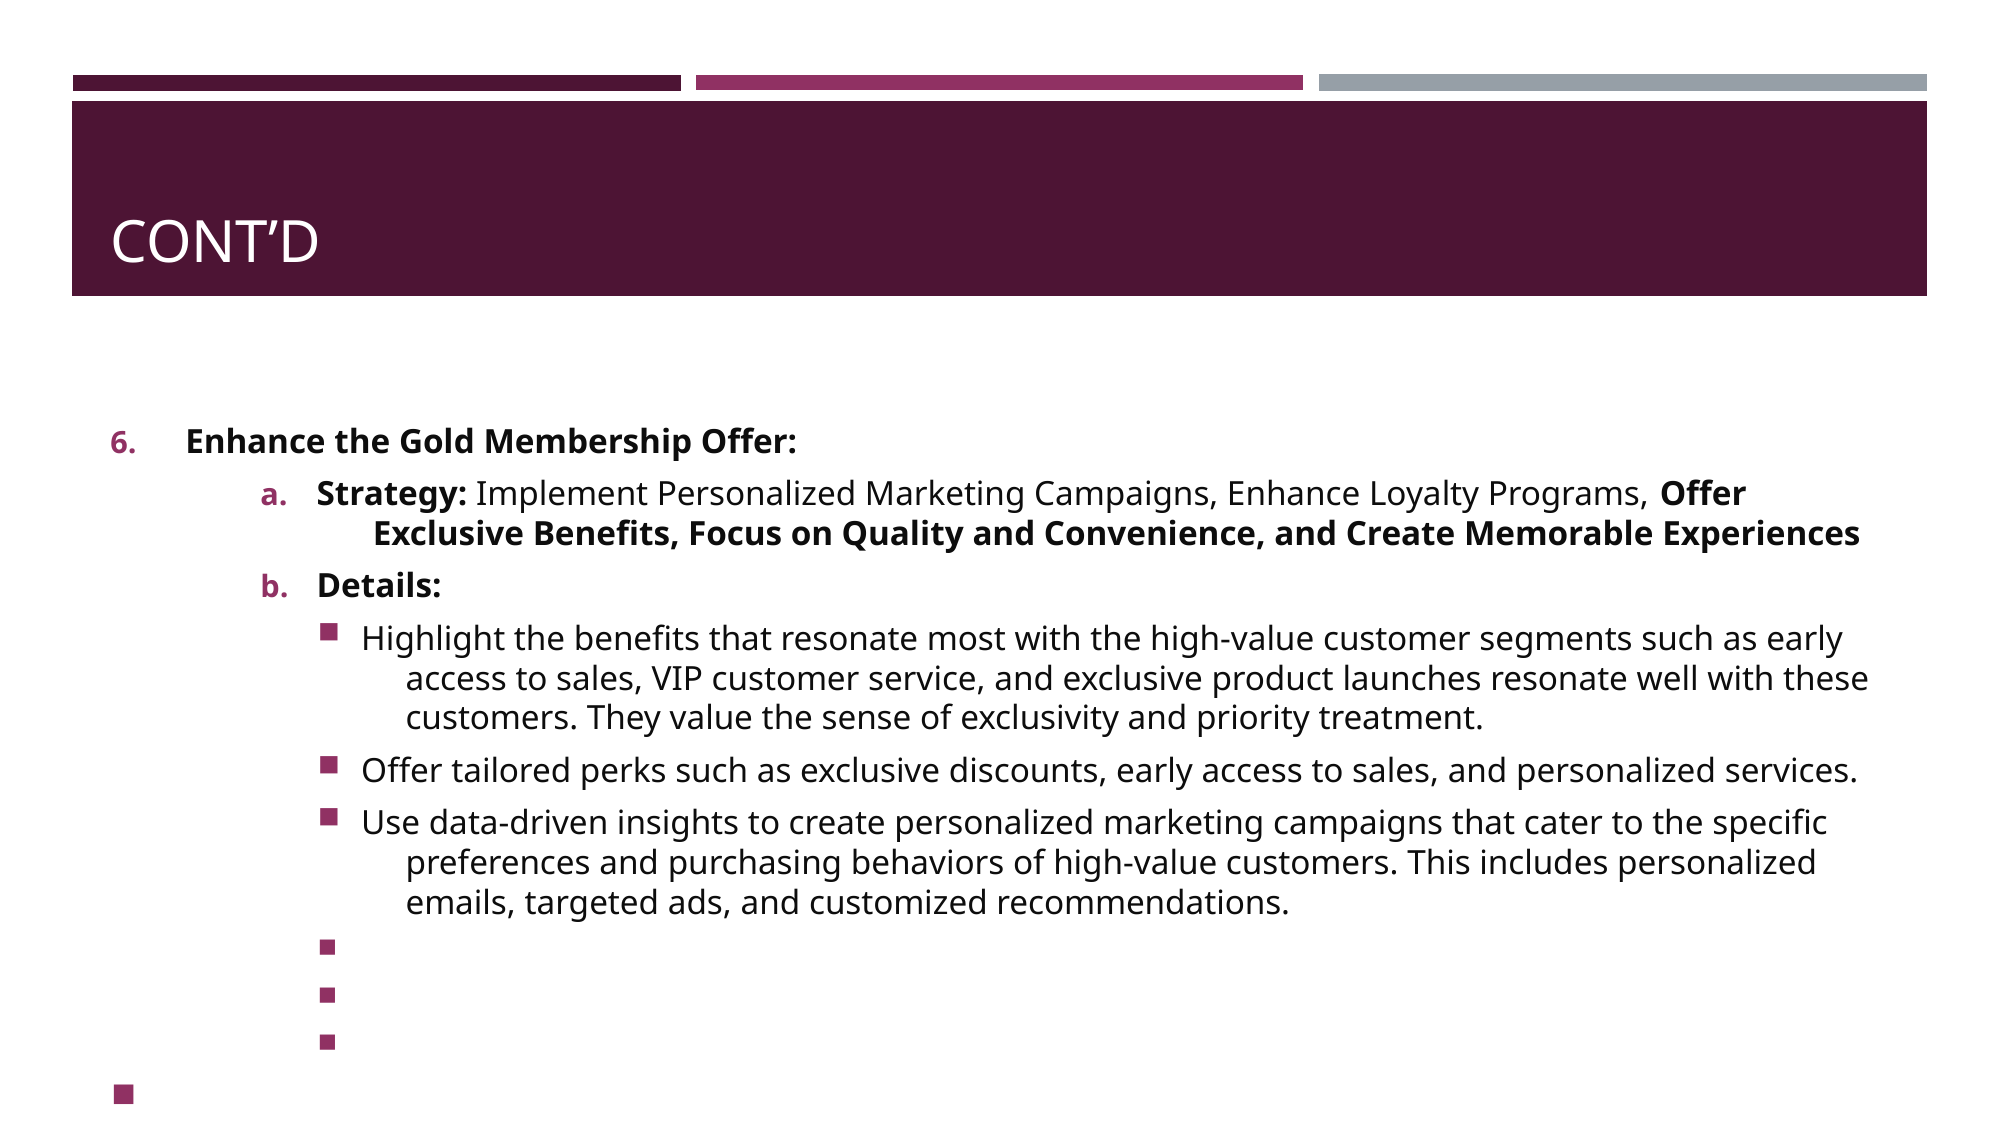

# CONT’D
Enhance the Gold Membership Offer:
Strategy: Implement Personalized Marketing Campaigns, Enhance Loyalty Programs, Offer Exclusive Benefits, Focus on Quality and Convenience, and Create Memorable Experiences
Details:
Highlight the benefits that resonate most with the high-value customer segments such as early access to sales, VIP customer service, and exclusive product launches resonate well with these customers. They value the sense of exclusivity and priority treatment.
Offer tailored perks such as exclusive discounts, early access to sales, and personalized services.
Use data-driven insights to create personalized marketing campaigns that cater to the specific preferences and purchasing behaviors of high-value customers. This includes personalized emails, targeted ads, and customized recommendations.